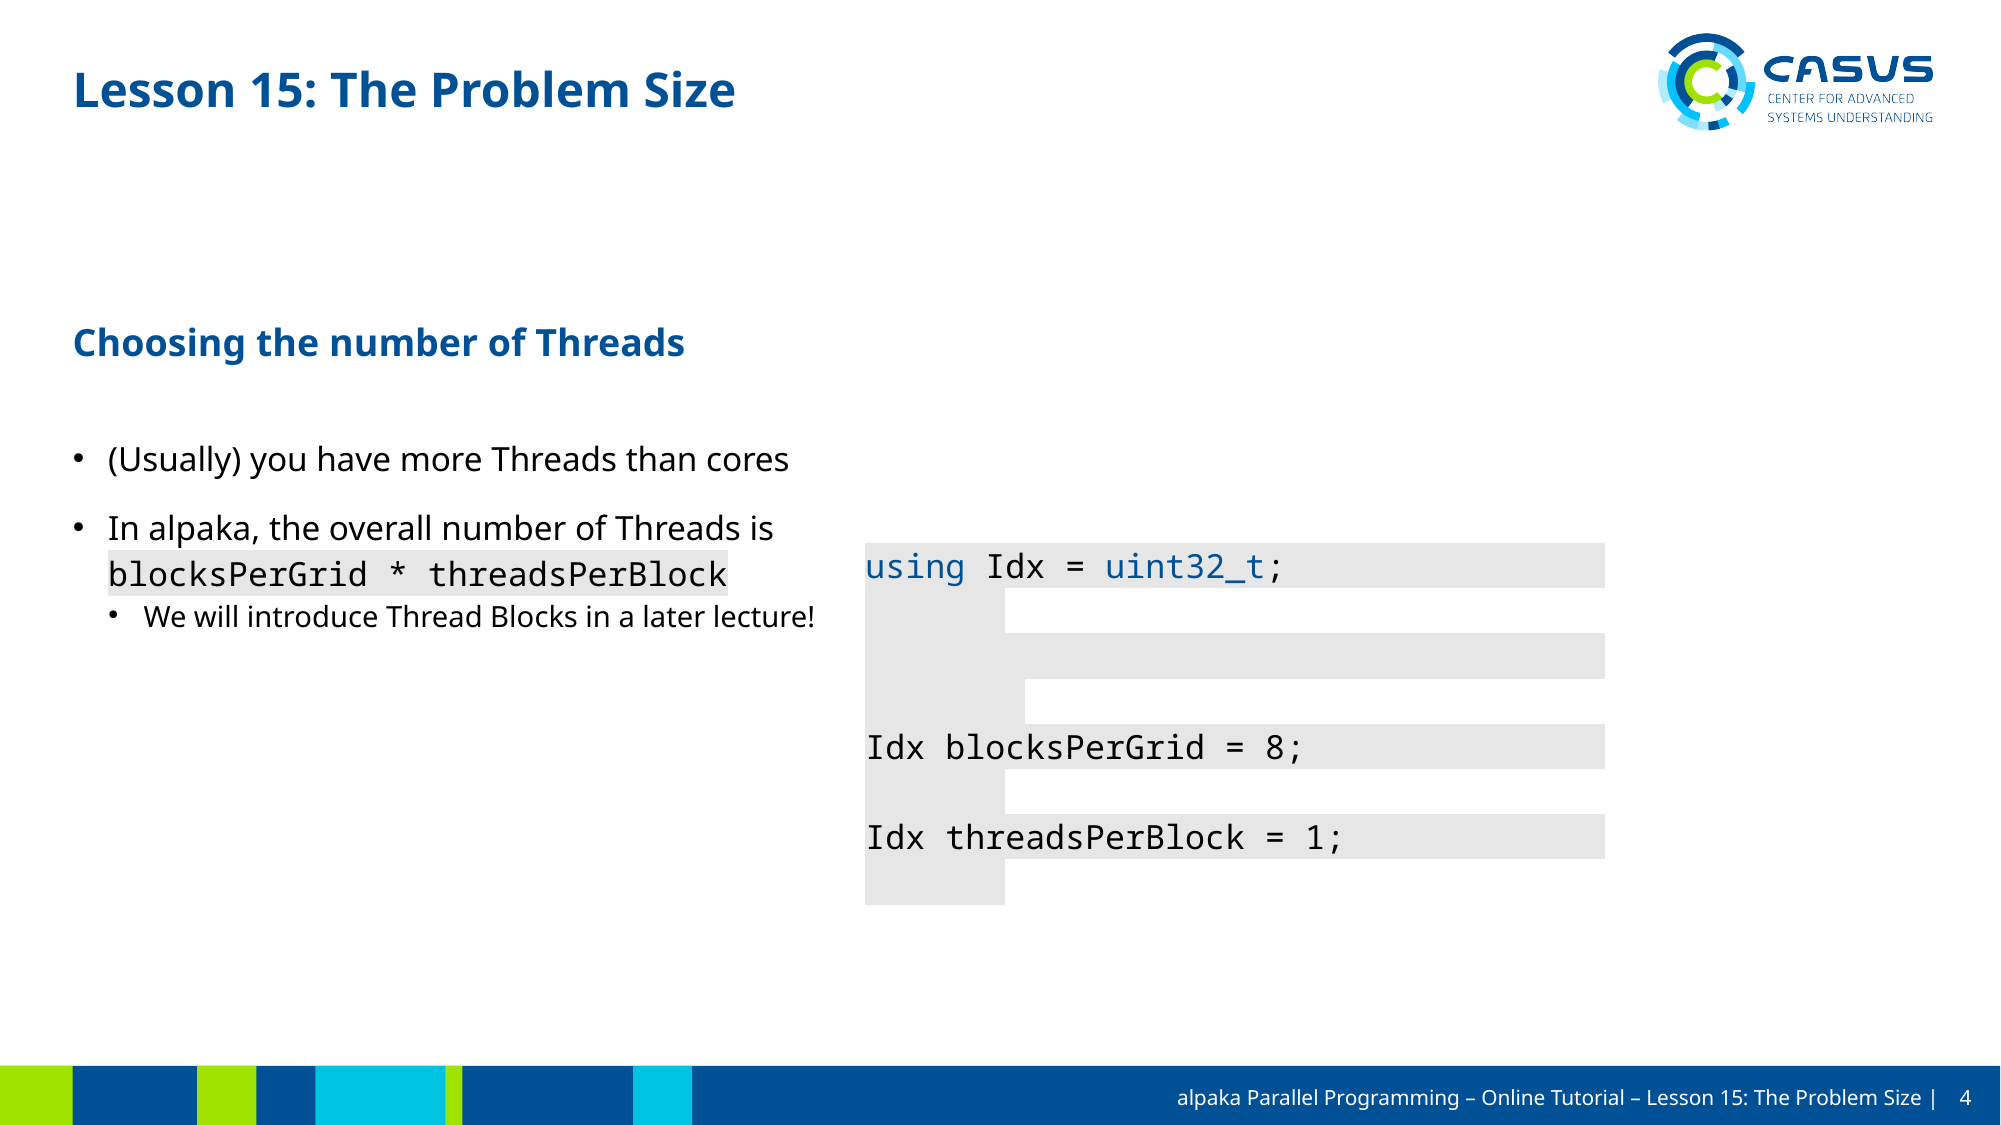

# Lesson 15: The Problem Size
Choosing the number of Threads
(Usually) you have more Threads than cores
In alpaka, the overall number of Threads is blocksPerGrid * threadsPerBlock
We will introduce Thread Blocks in a later lecture!
using Idx = uint32_t;
Idx blocksPerGrid = 8;
Idx threadsPerBlock = 1;
alpaka Parallel Programming – Online Tutorial – Lesson 15: The Problem Size
4